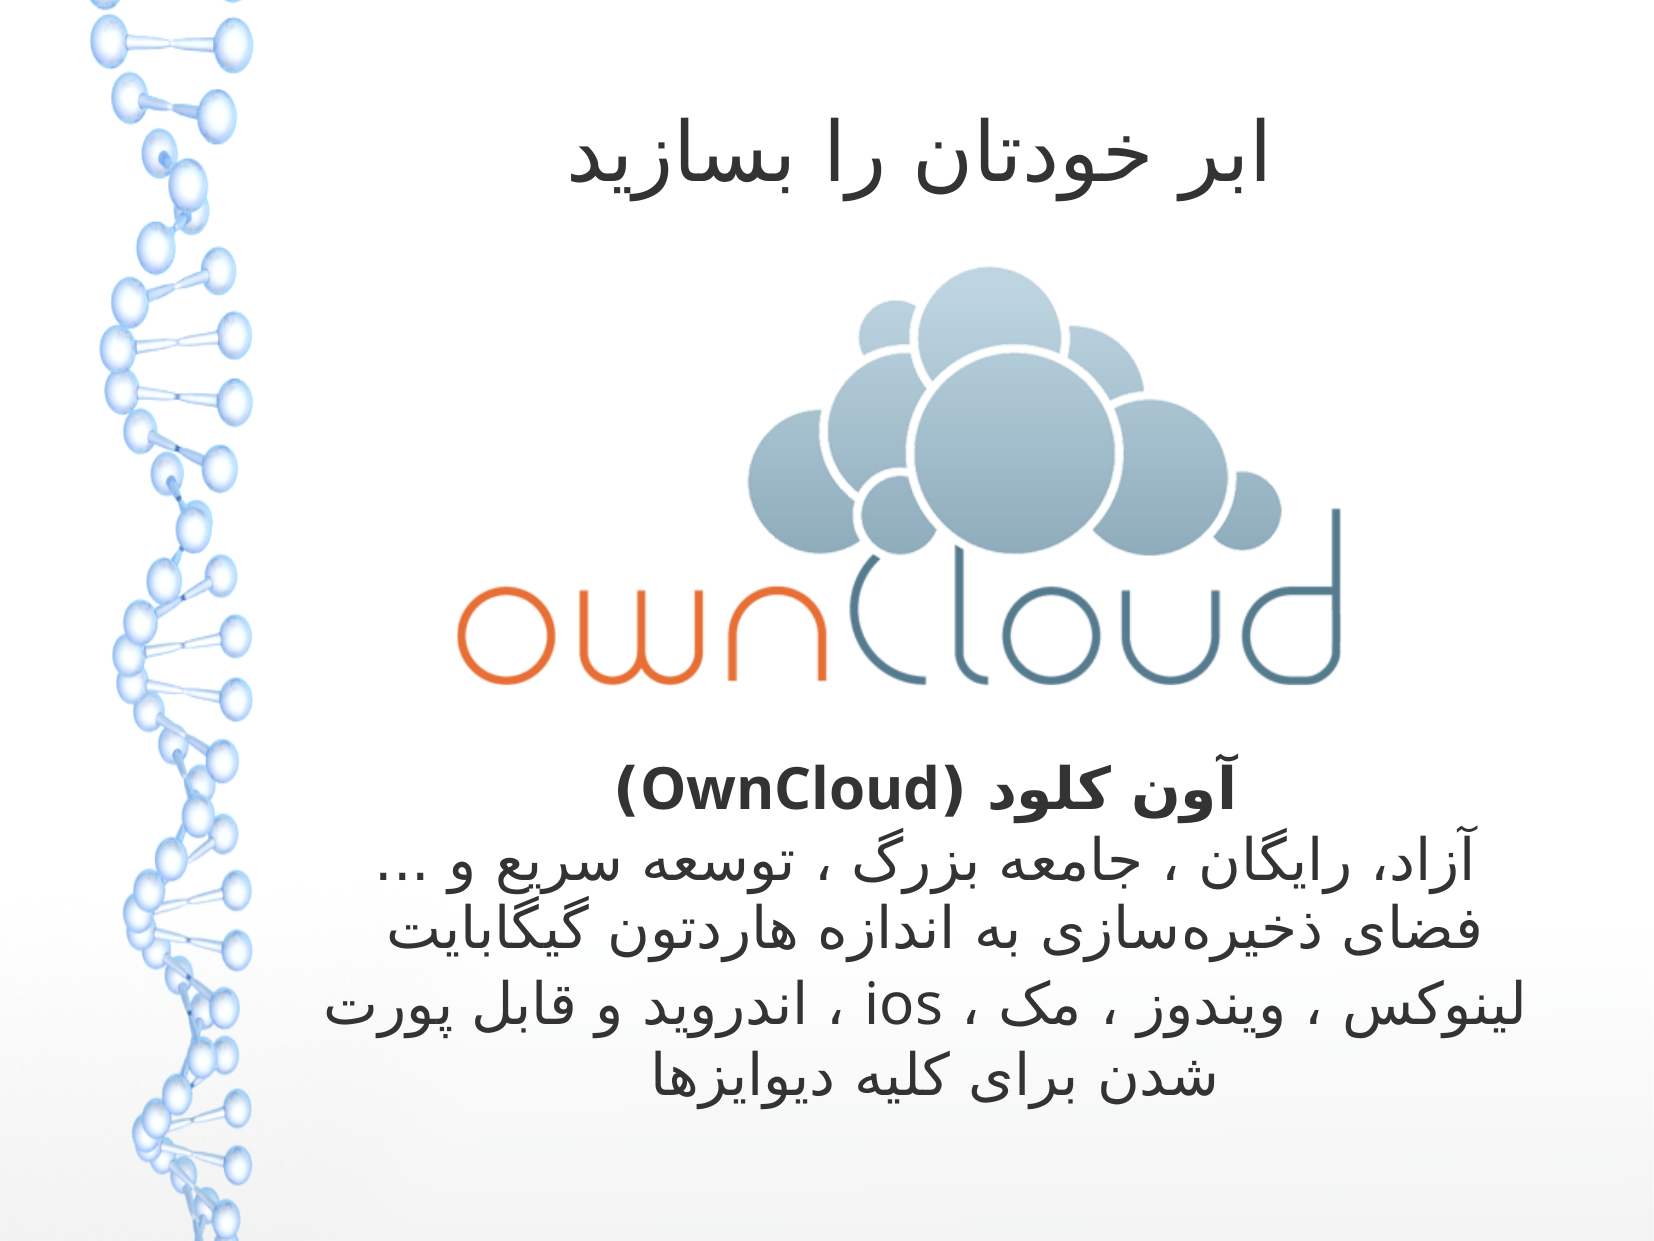

# ابر خودتان را بسازید
آون کلود (OwnCloud)
آزاد، رایگان ، جامعه بزرگ ، توسعه سریع و ...
فضای ذخیره‌سازی به اندازه هاردتون گیگابایت
لینوکس ، ویندوز ، مک ، ios ، اندروید و قابل پورت شدن برای کلیه دیوایزها